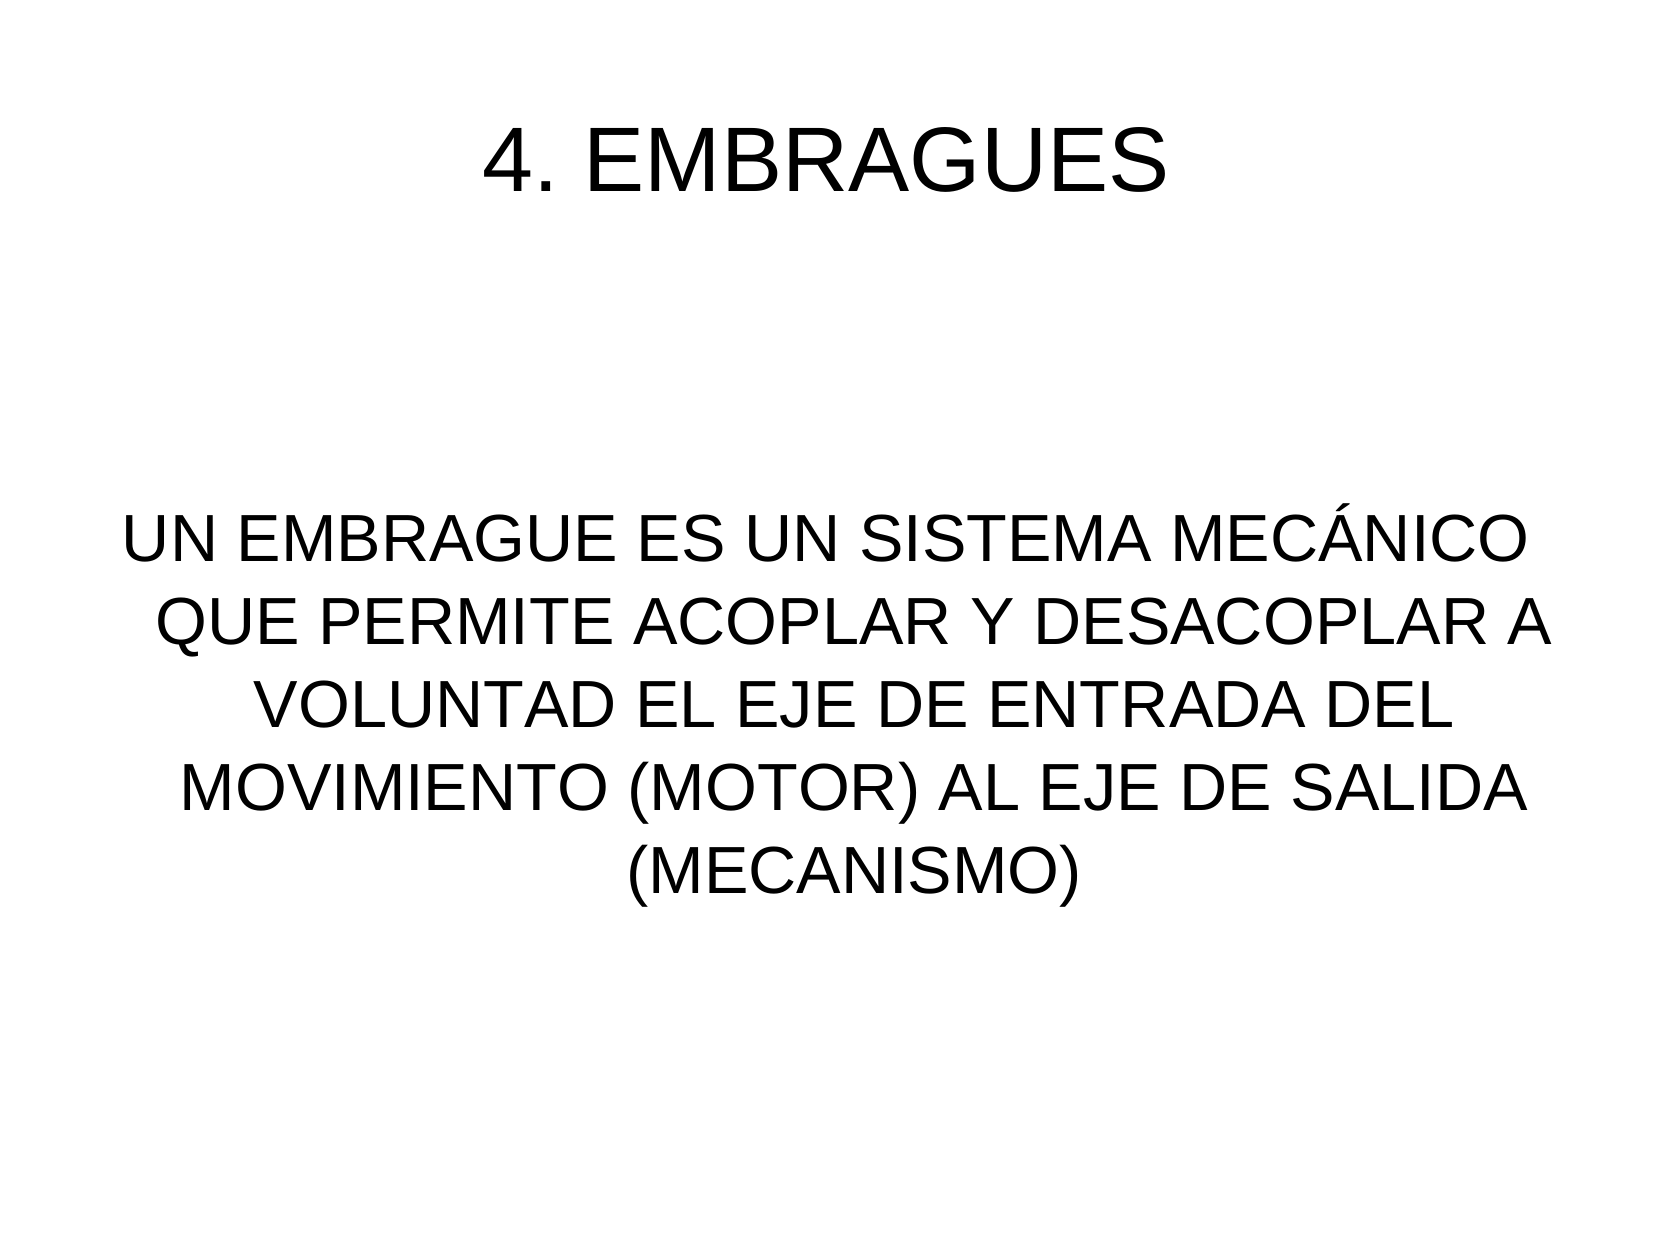

# 4. EMBRAGUES
UN EMBRAGUE ES UN SISTEMA MECÁNICO QUE PERMITE ACOPLAR Y DESACOPLAR A VOLUNTAD EL EJE DE ENTRADA DEL MOVIMIENTO (MOTOR) AL EJE DE SALIDA (MECANISMO)